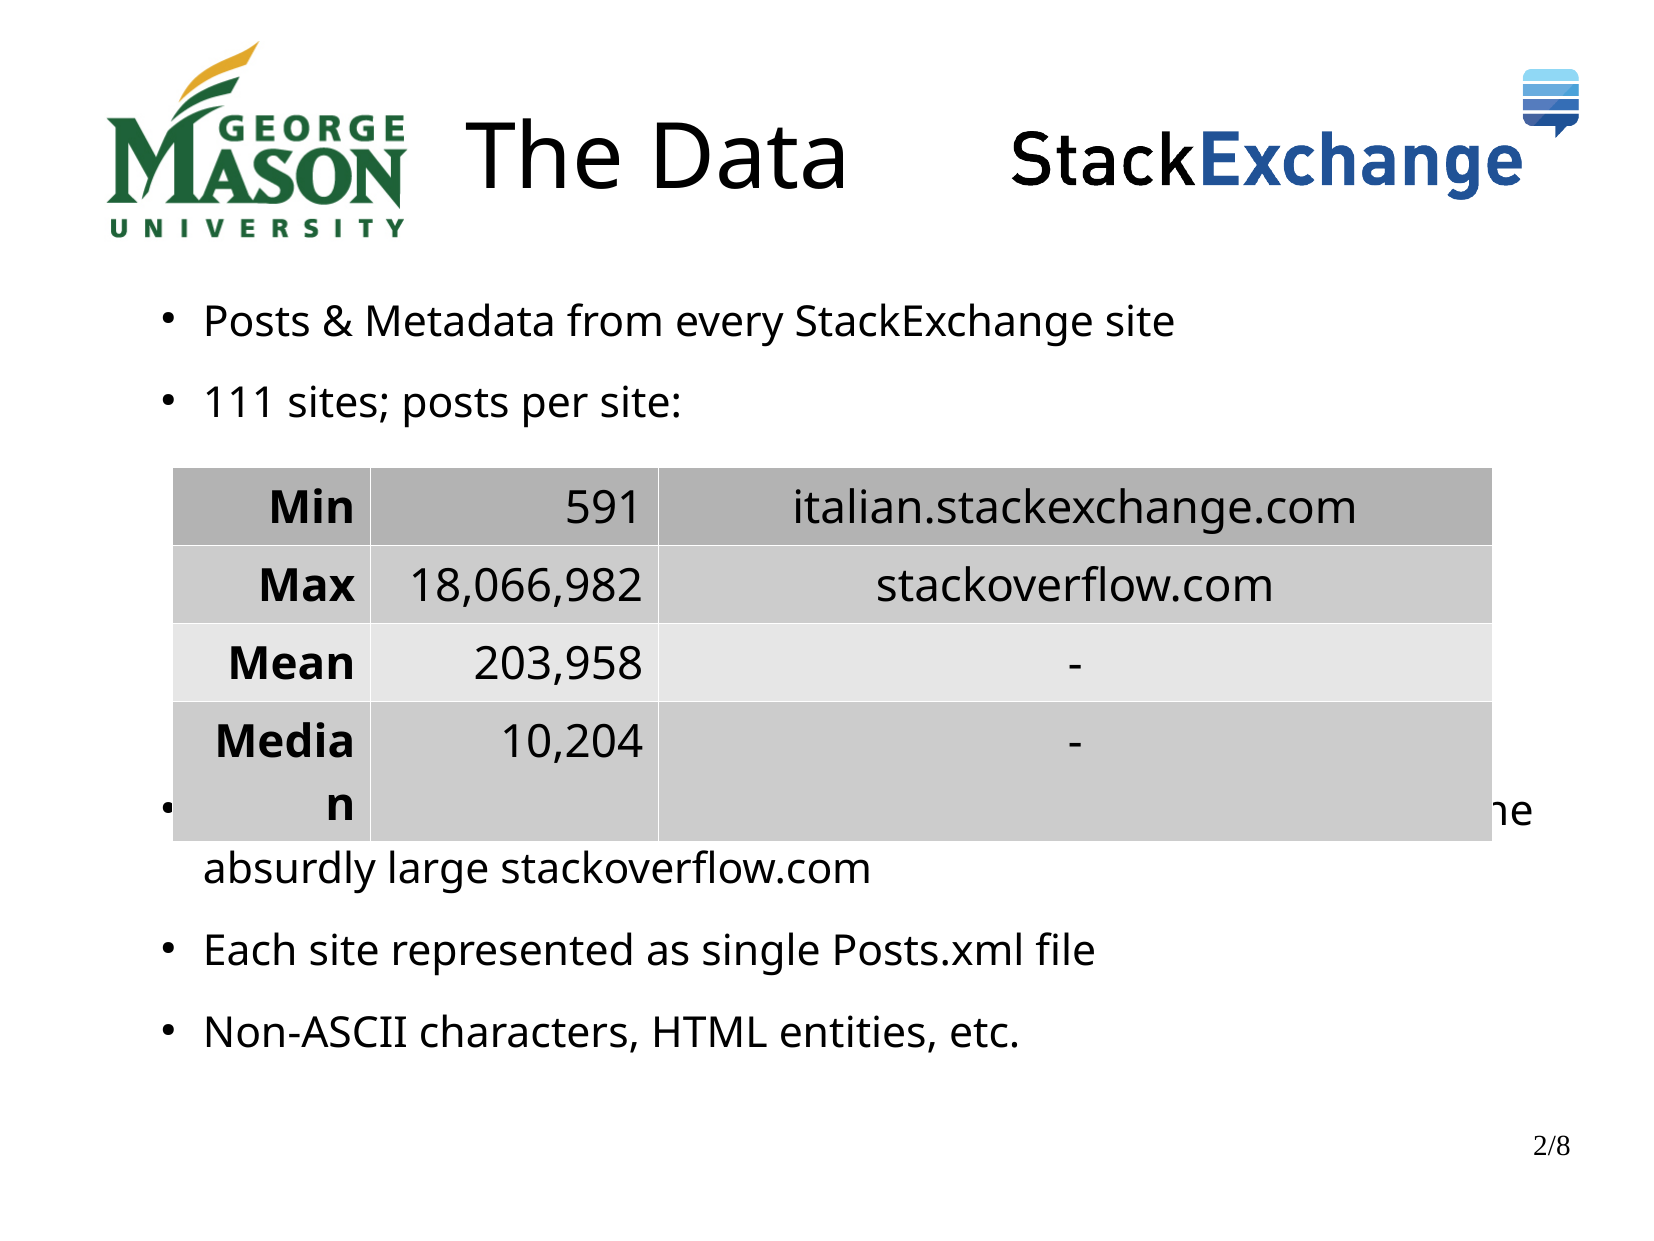

# The Data
Posts & Metadata from every StackExchange site
111 sites; posts per site:
90GB total; 5.2GB after preprocessing and removing data from the absurdly large stackoverflow.com
Each site represented as single Posts.xml file
Non-ASCII characters, HTML entities, etc.
| Min | 591 | italian.stackexchange.com |
| --- | --- | --- |
| Max | 18,066,982 | stackoverflow.com |
| Mean | 203,958 | - |
| Median | 10,204 | - |
2